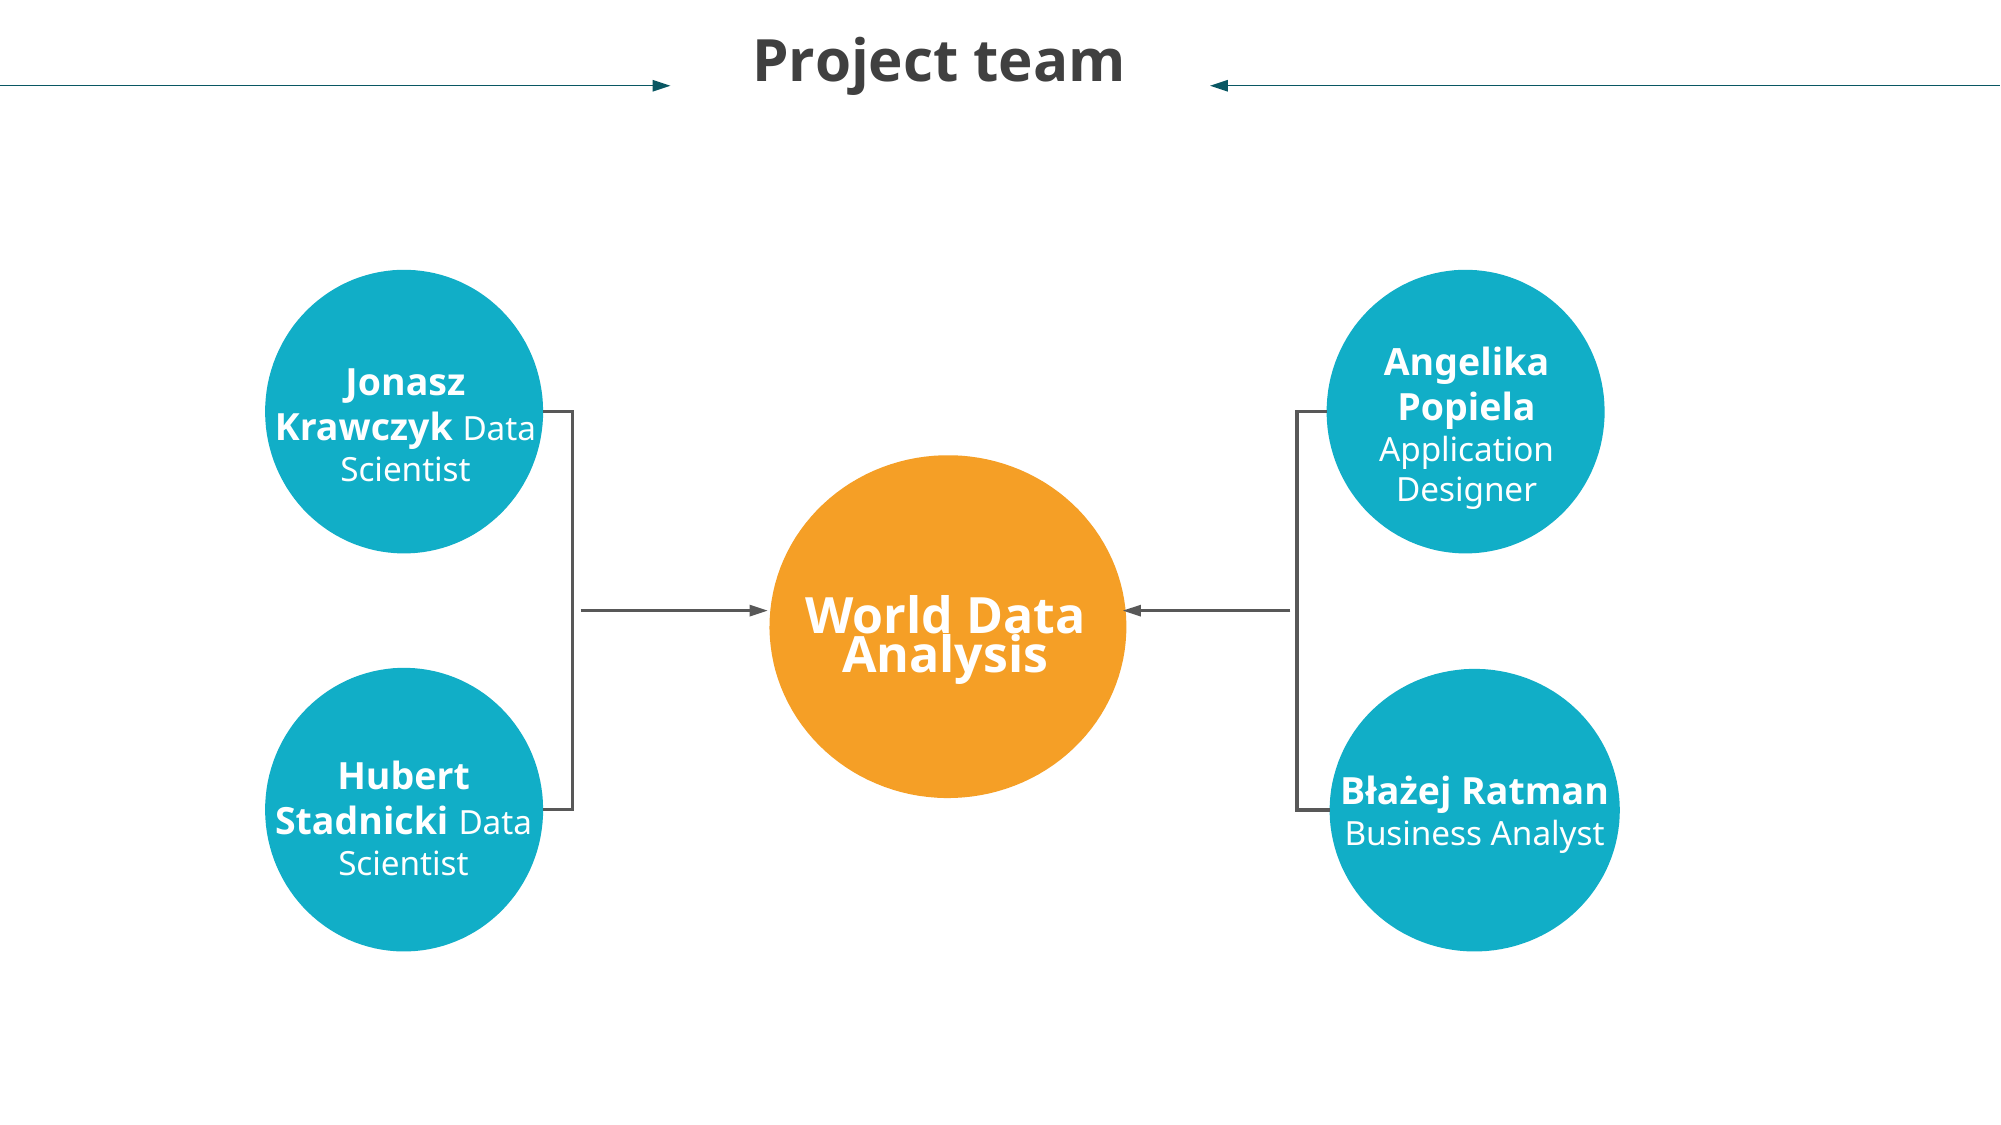

Project team
# Project analysis slide 4
Angelika Popiela Application Designer
Jonasz Krawczyk Data Scientist
Project Objectives
Schedules
World Data Analysis
Hubert Stadnicki Data Scientist
Błażej Ratman Business Analyst